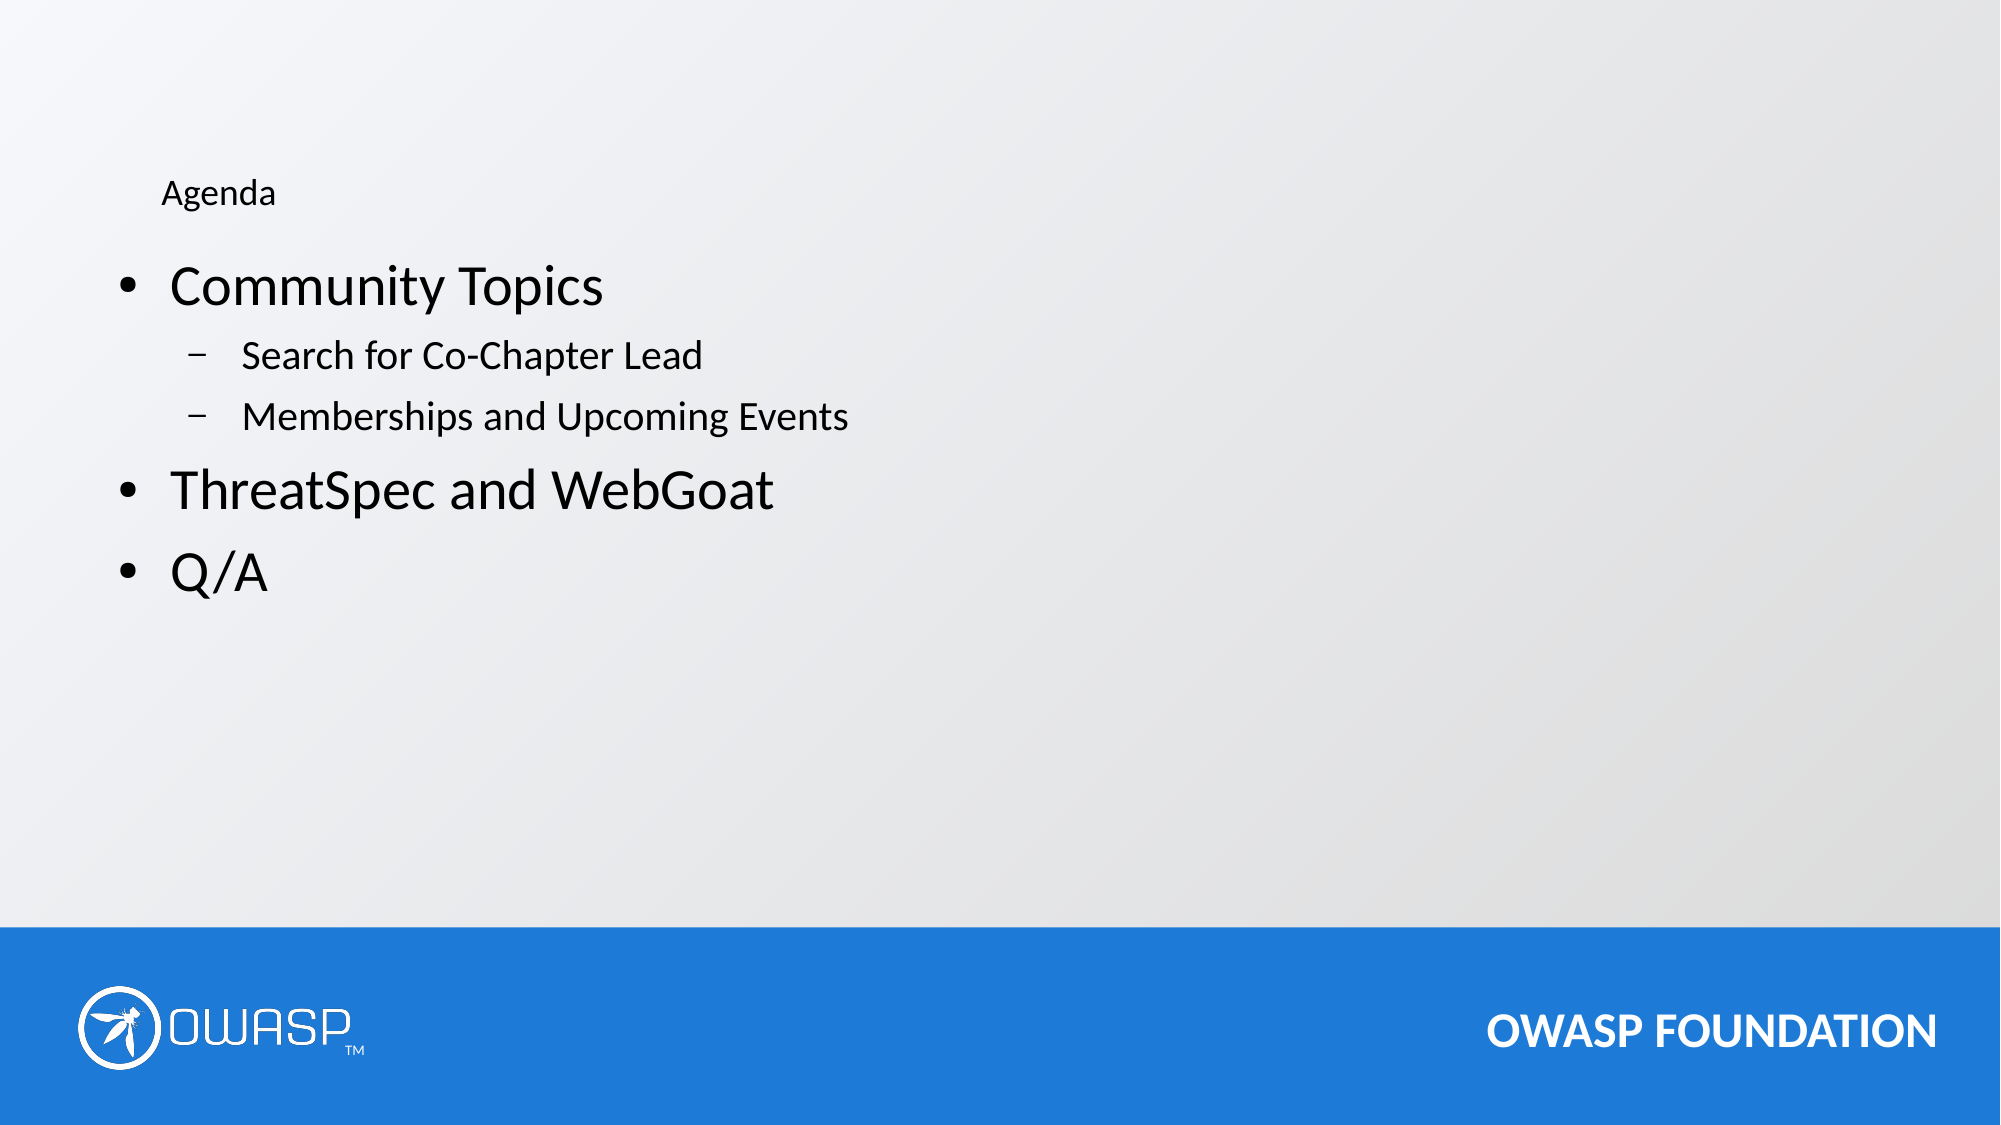

# Agenda
Community Topics
Search for Co-Chapter Lead
Memberships and Upcoming Events
ThreatSpec and WebGoat
Q/A